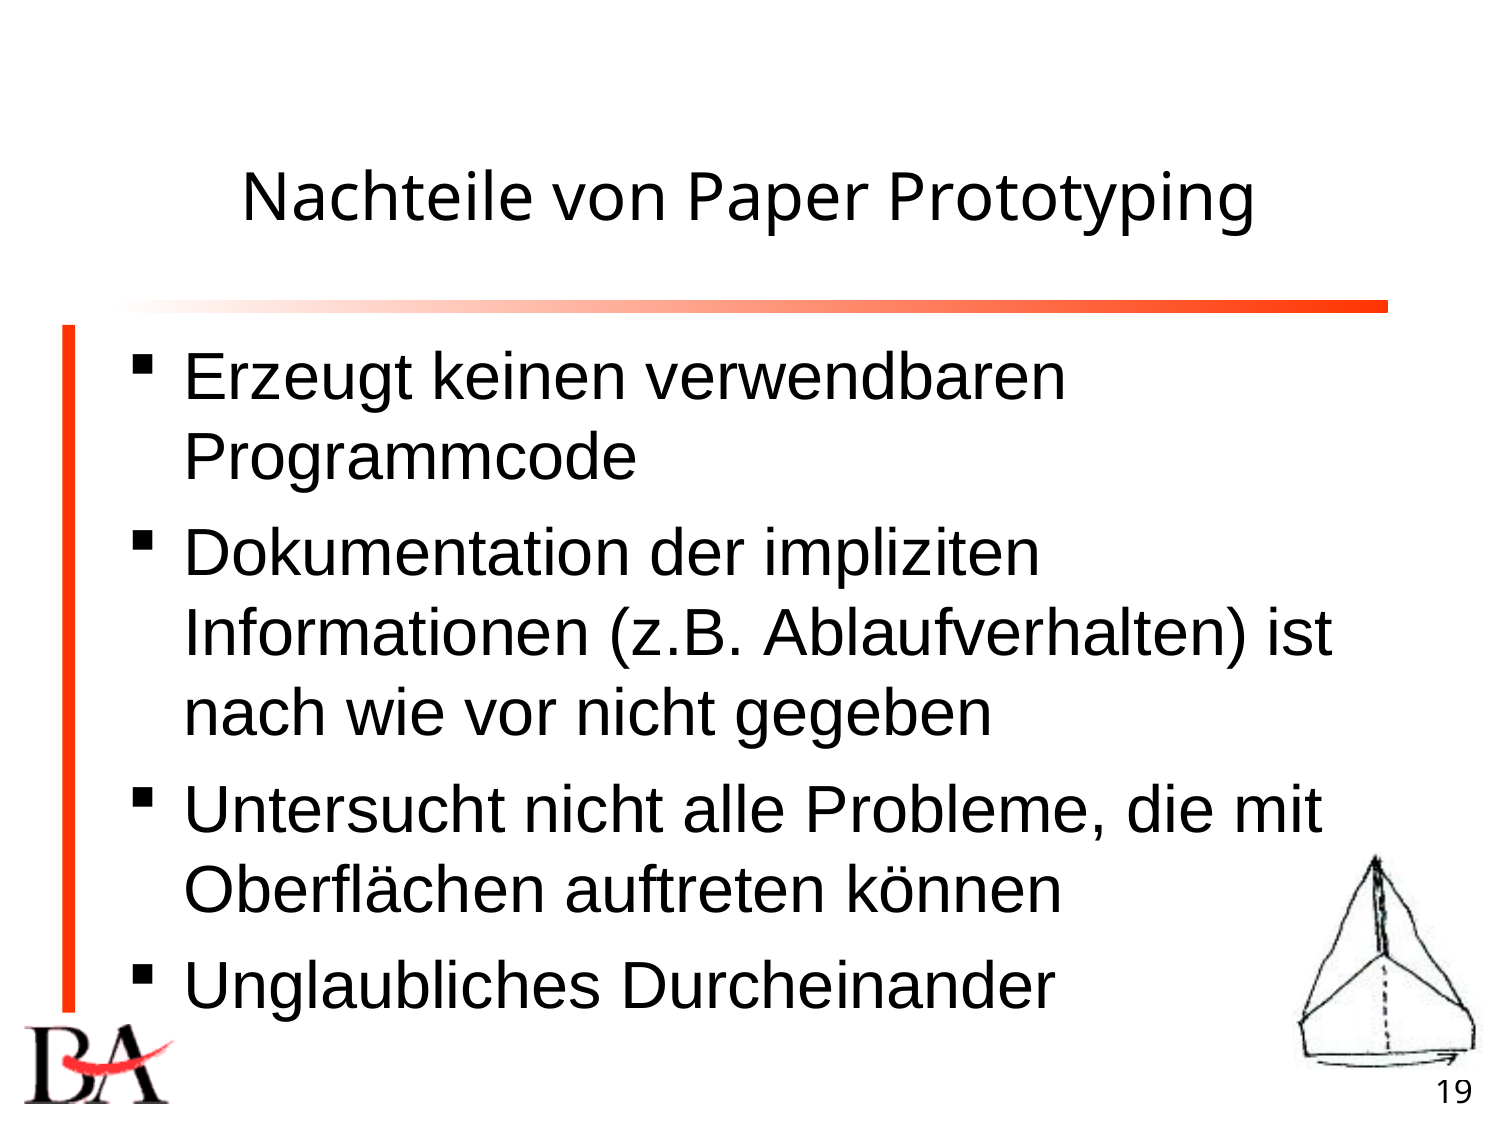

# Nachteile von Paper Prototyping
Erzeugt keinen verwendbaren Programmcode
Dokumentation der impliziten Informationen (z.B. Ablaufverhalten) ist nach wie vor nicht gegeben
Untersucht nicht alle Probleme, die mit Oberflächen auftreten können
Unglaubliches Durcheinander